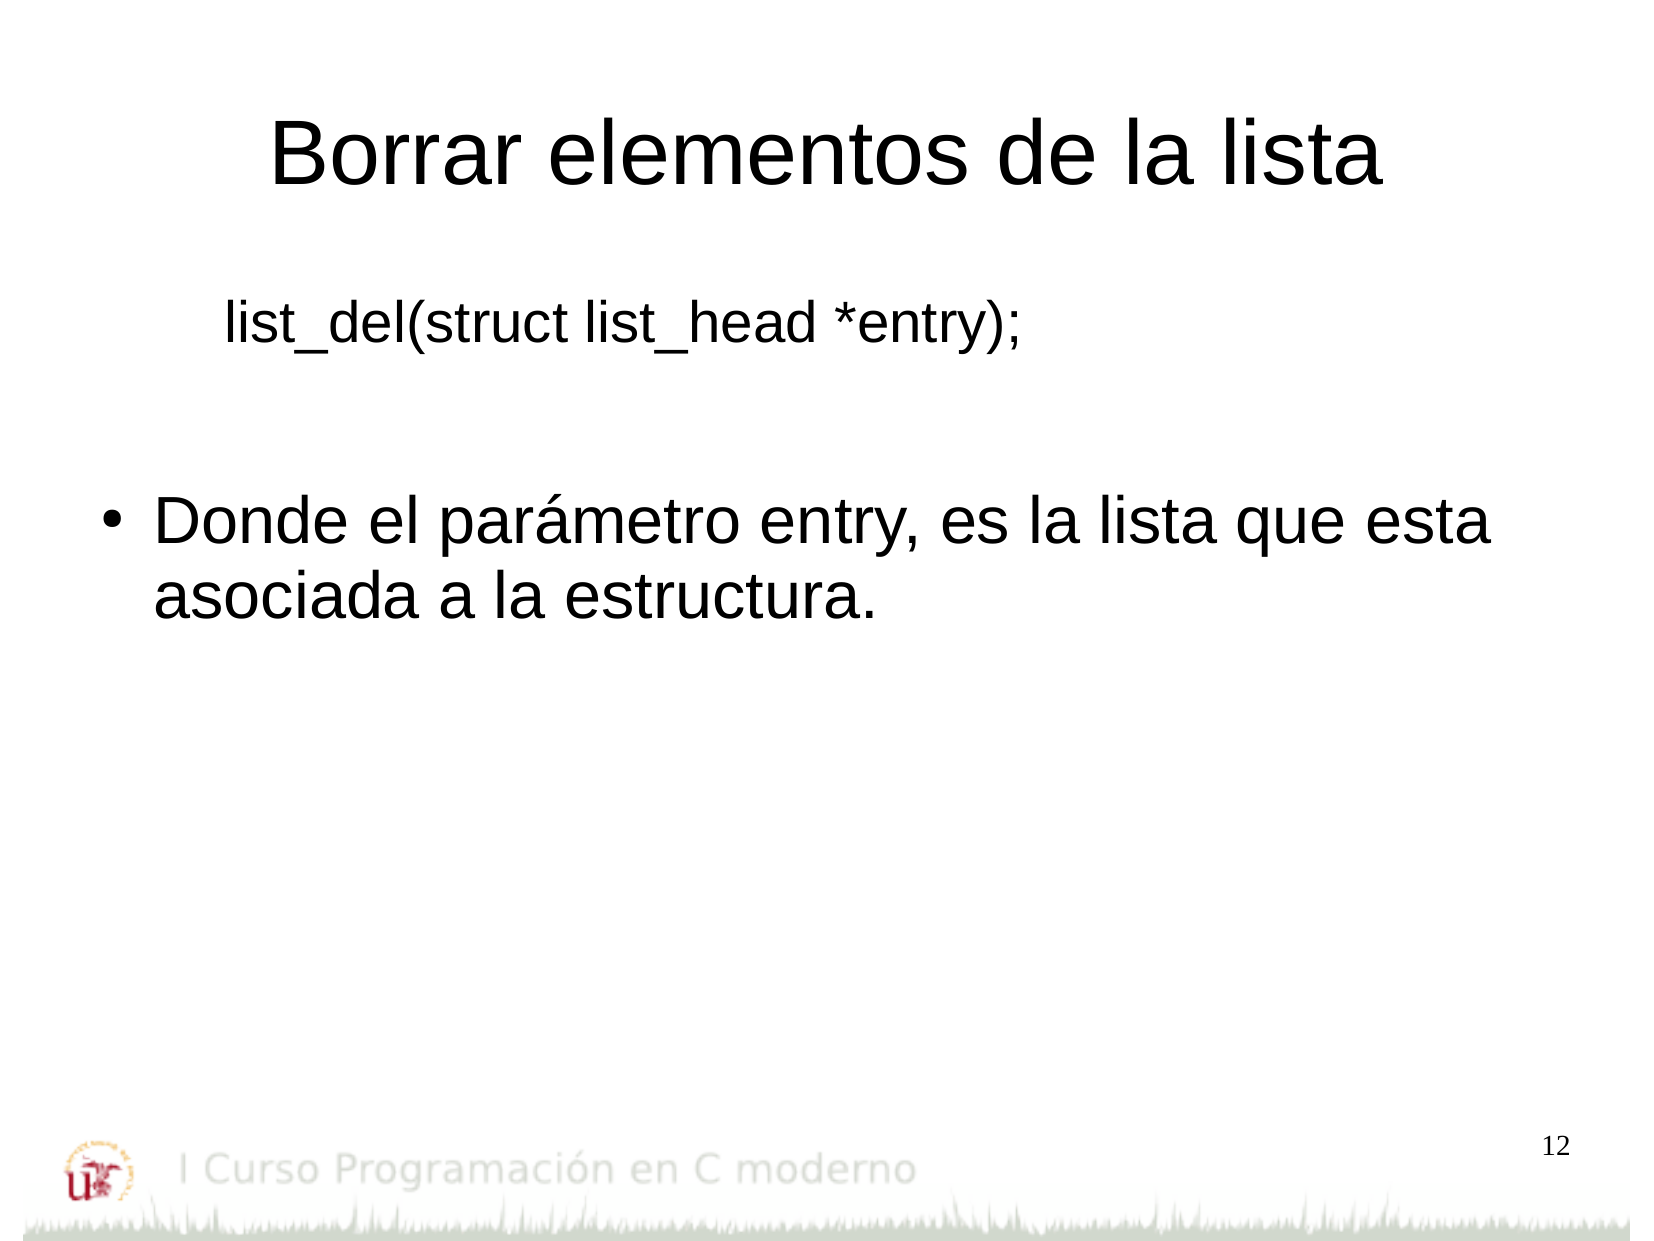

# Borrar elementos de la lista
list_del(struct list_head *entry);
Donde el parámetro entry, es la lista que esta asociada a la estructura.
12